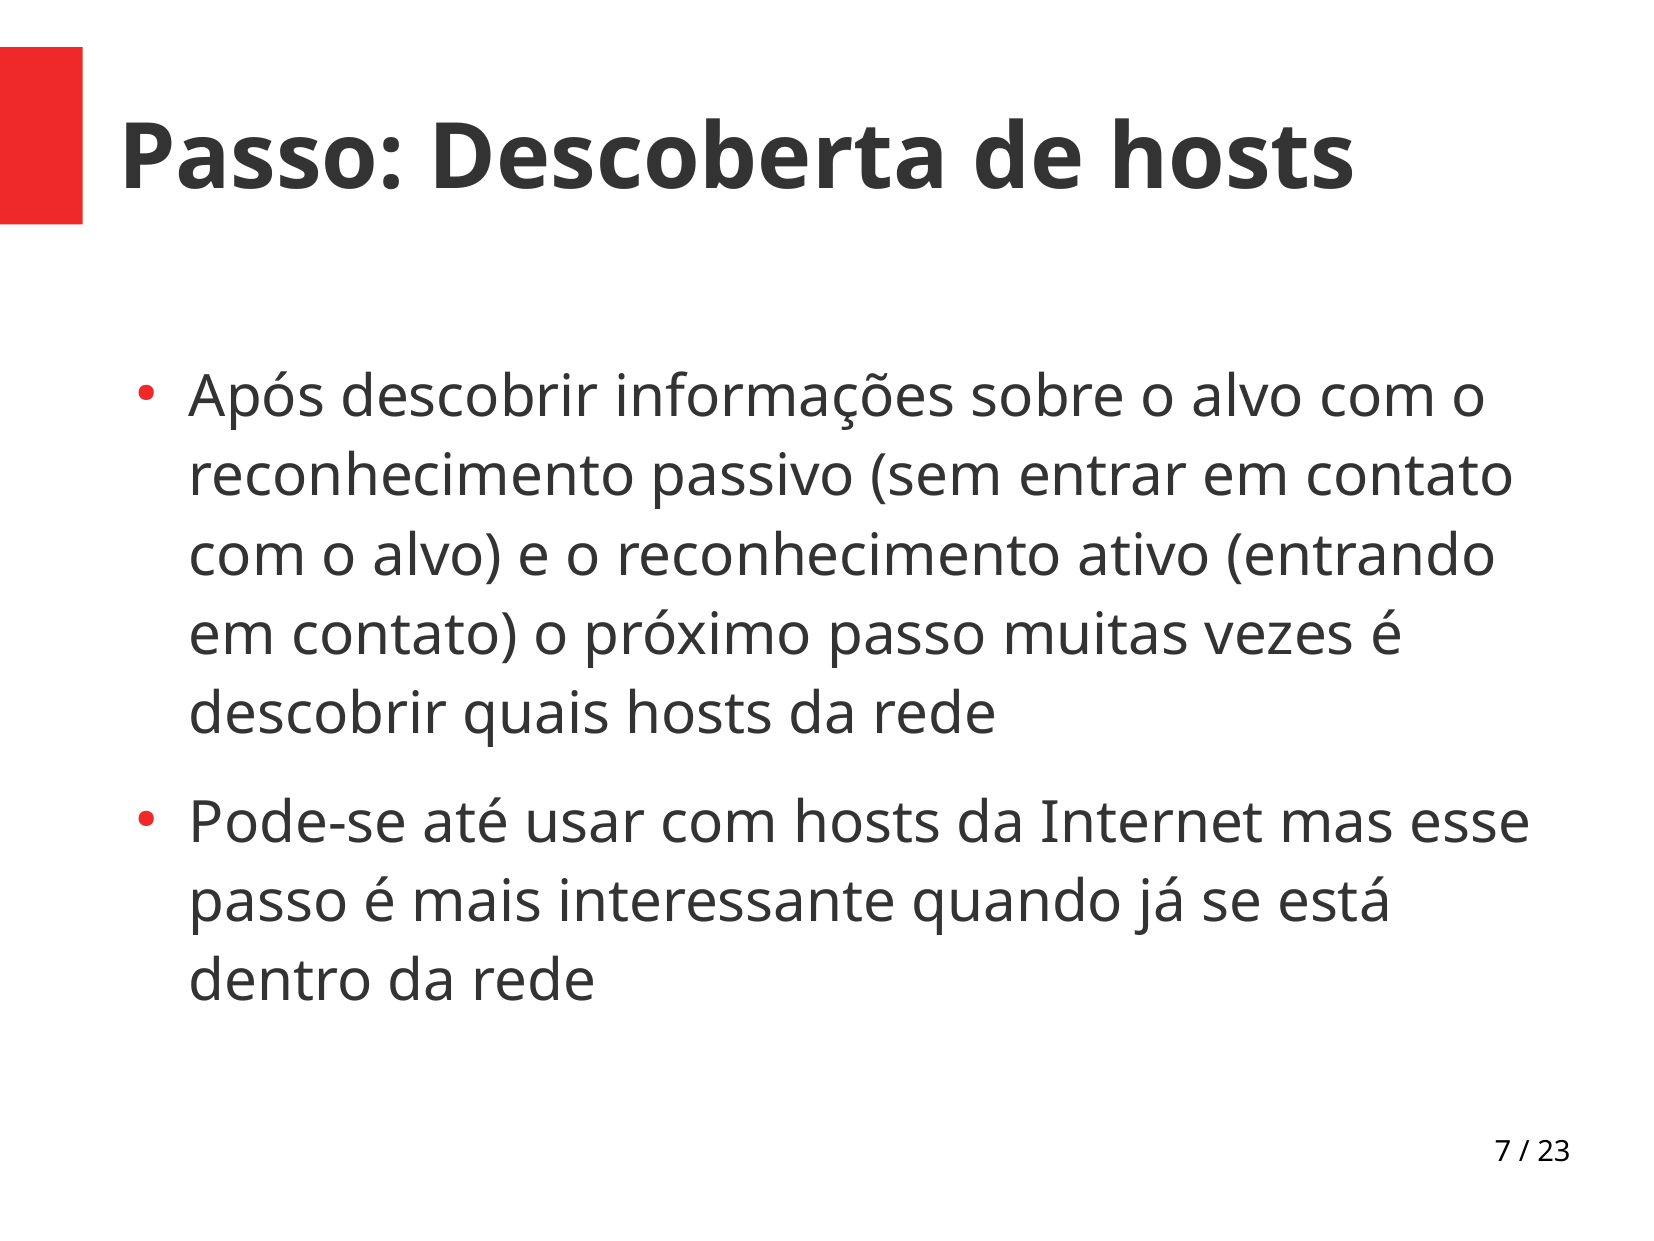

# Passo: Descoberta de hosts
Após descobrir informações sobre o alvo com o reconhecimento passivo (sem entrar em contato com o alvo) e o reconhecimento ativo (entrando em contato) o próximo passo muitas vezes é descobrir quais hosts da rede
Pode-se até usar com hosts da Internet mas esse passo é mais interessante quando já se está dentro da rede
7